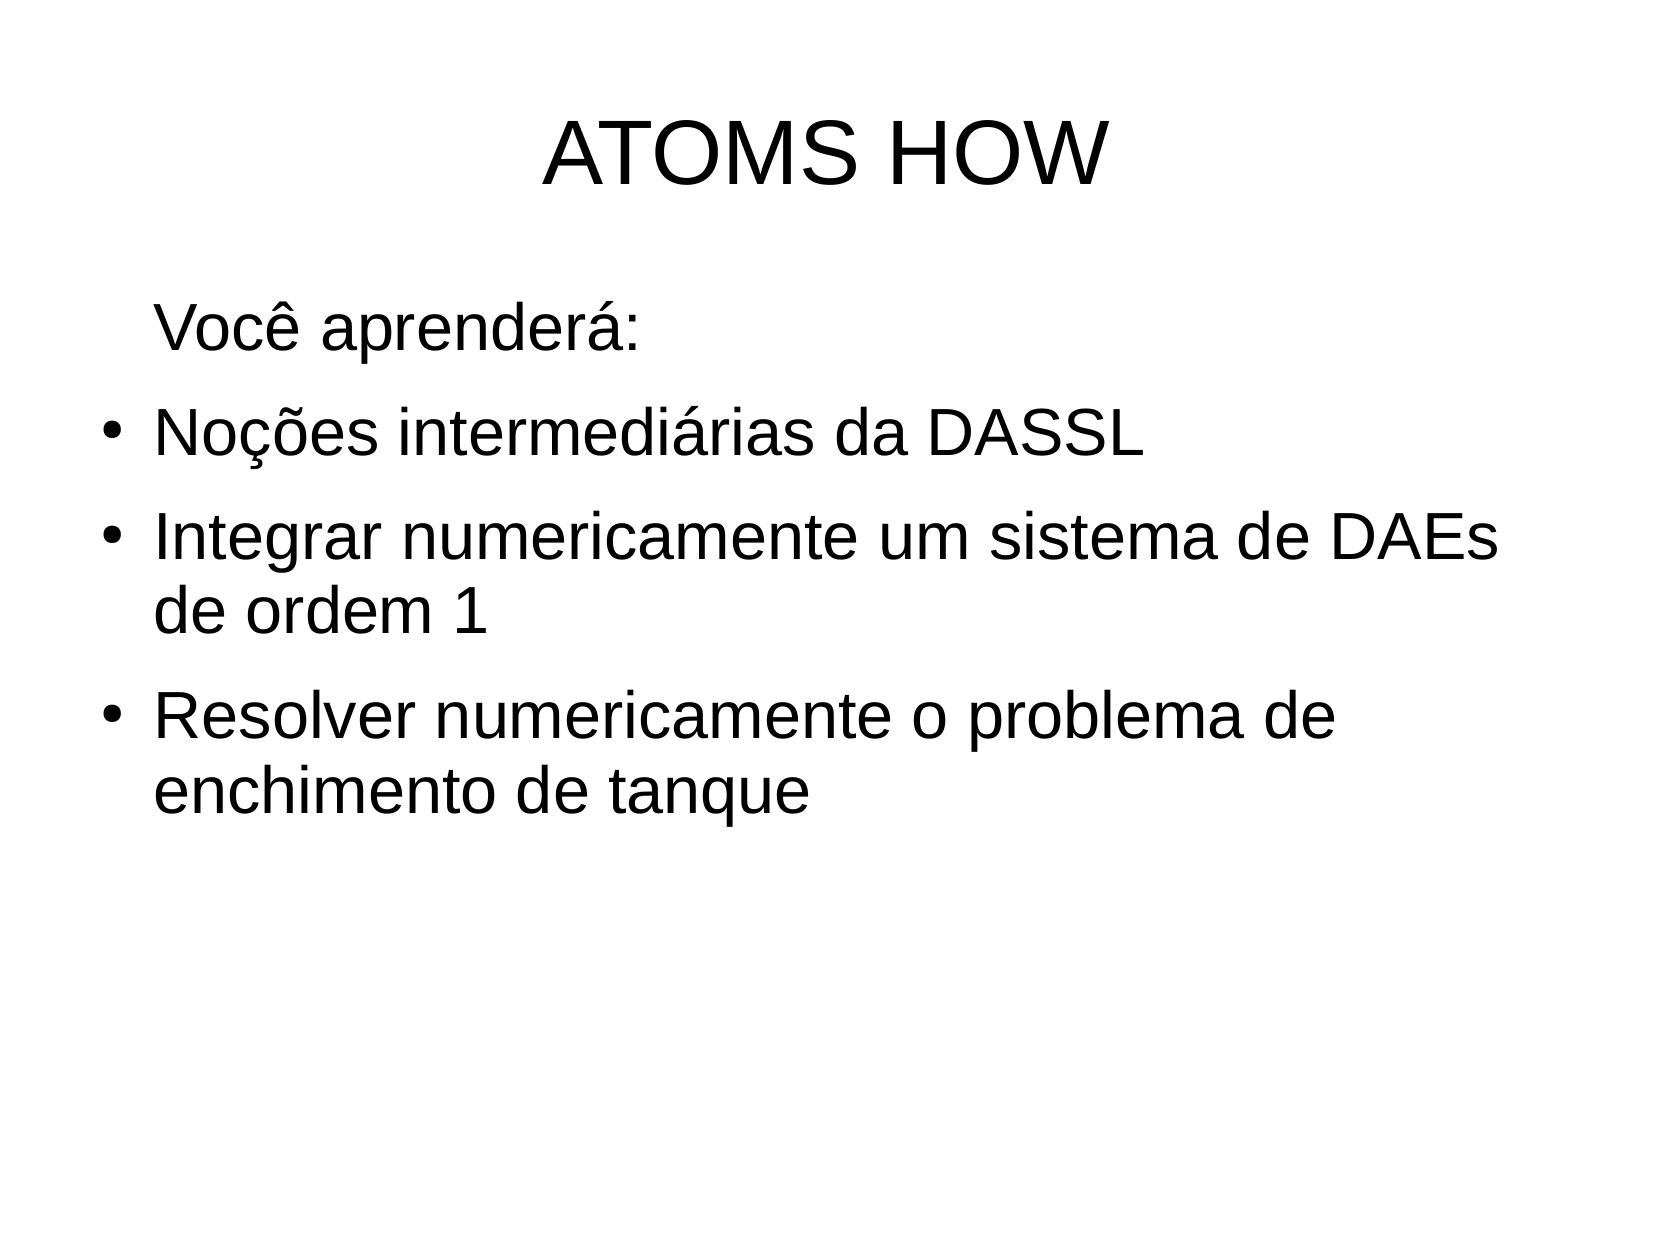

# ATOMS HOW
Você aprenderá:
Noções intermediárias da DASSL
Integrar numericamente um sistema de DAEs de ordem 1
Resolver numericamente o problema de enchimento de tanque